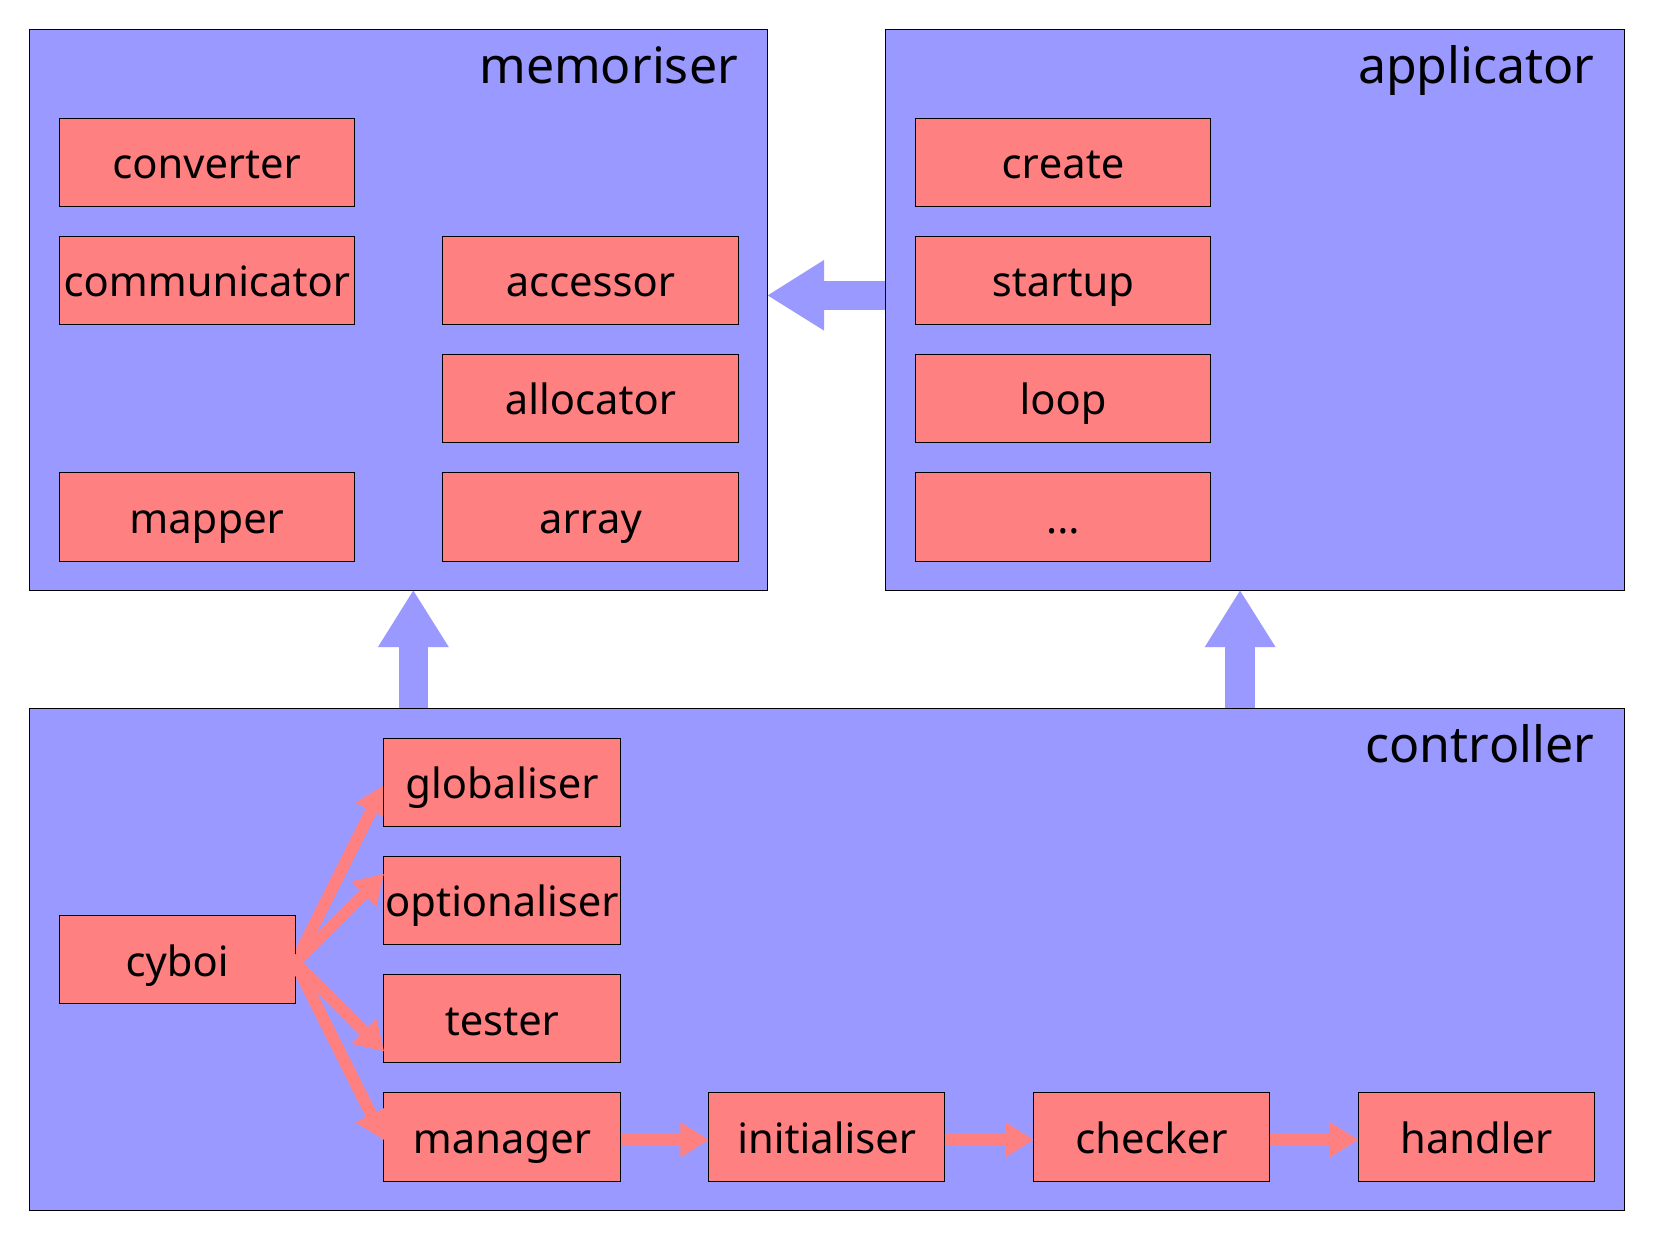

memoriser
converter
communicator
accessor
allocator
mapper
array
 applicator
create
startup
loop
...
 controller
globaliser
optionaliser
cyboi
tester
manager
initialiser
checker
handler